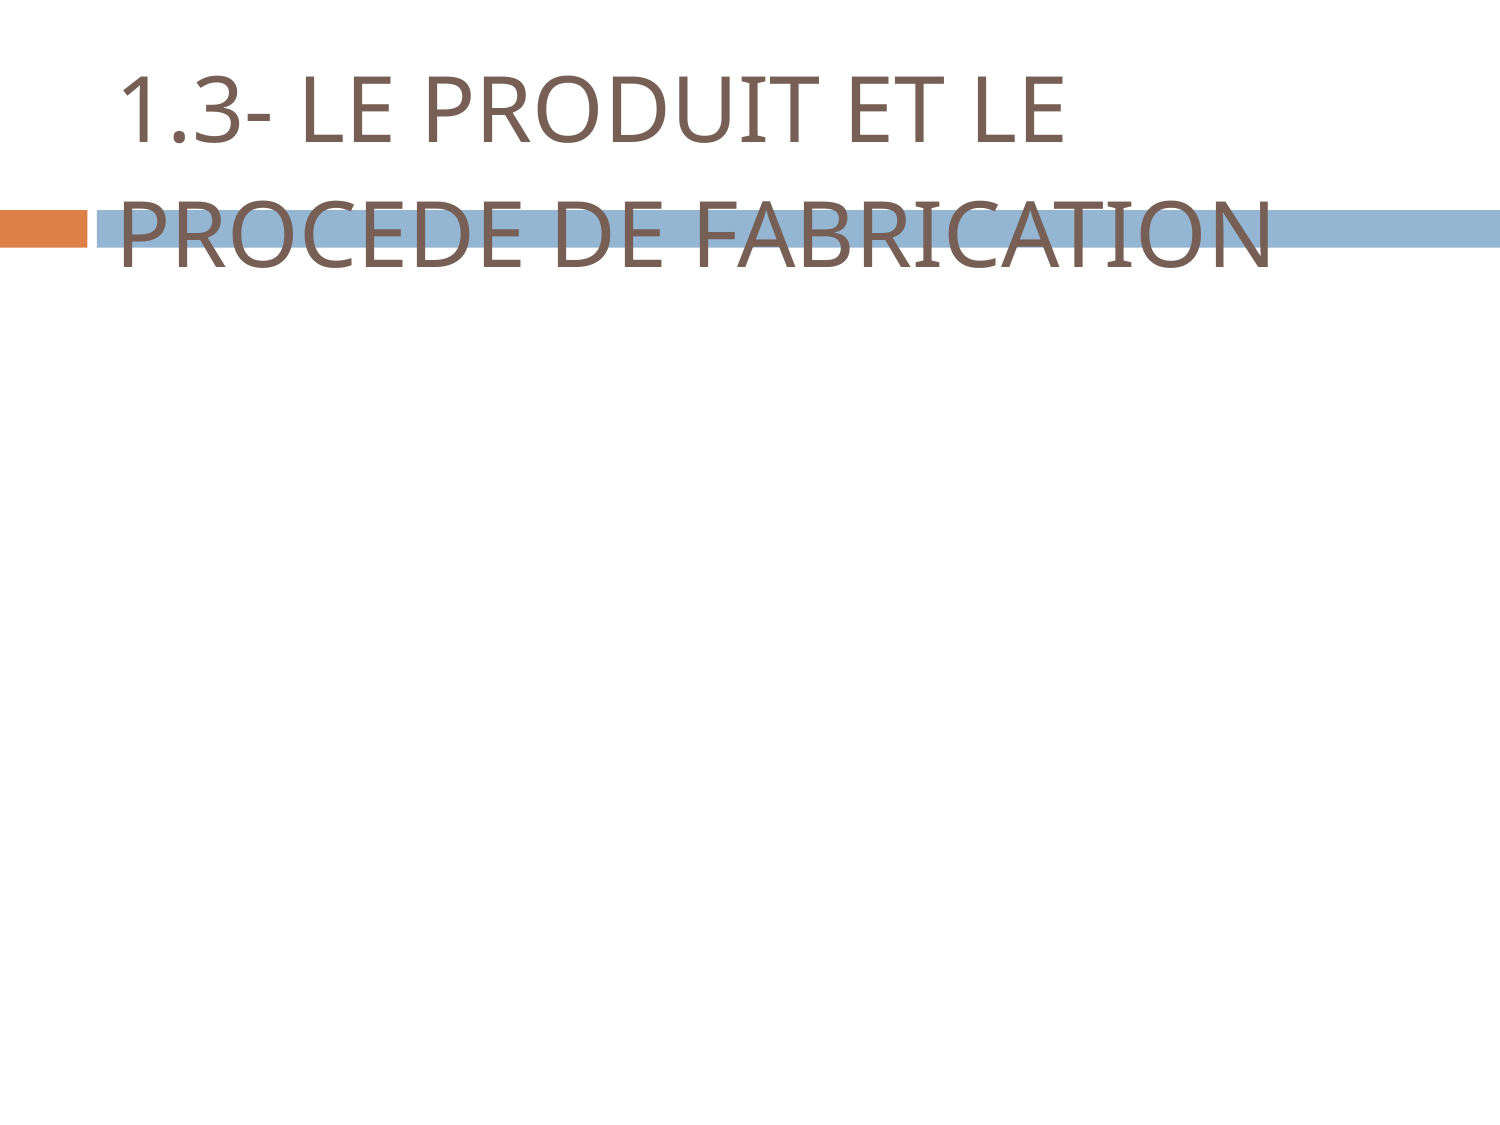

1.3- LE PRODUIT ET LE PROCEDE DE FABRICATION
#